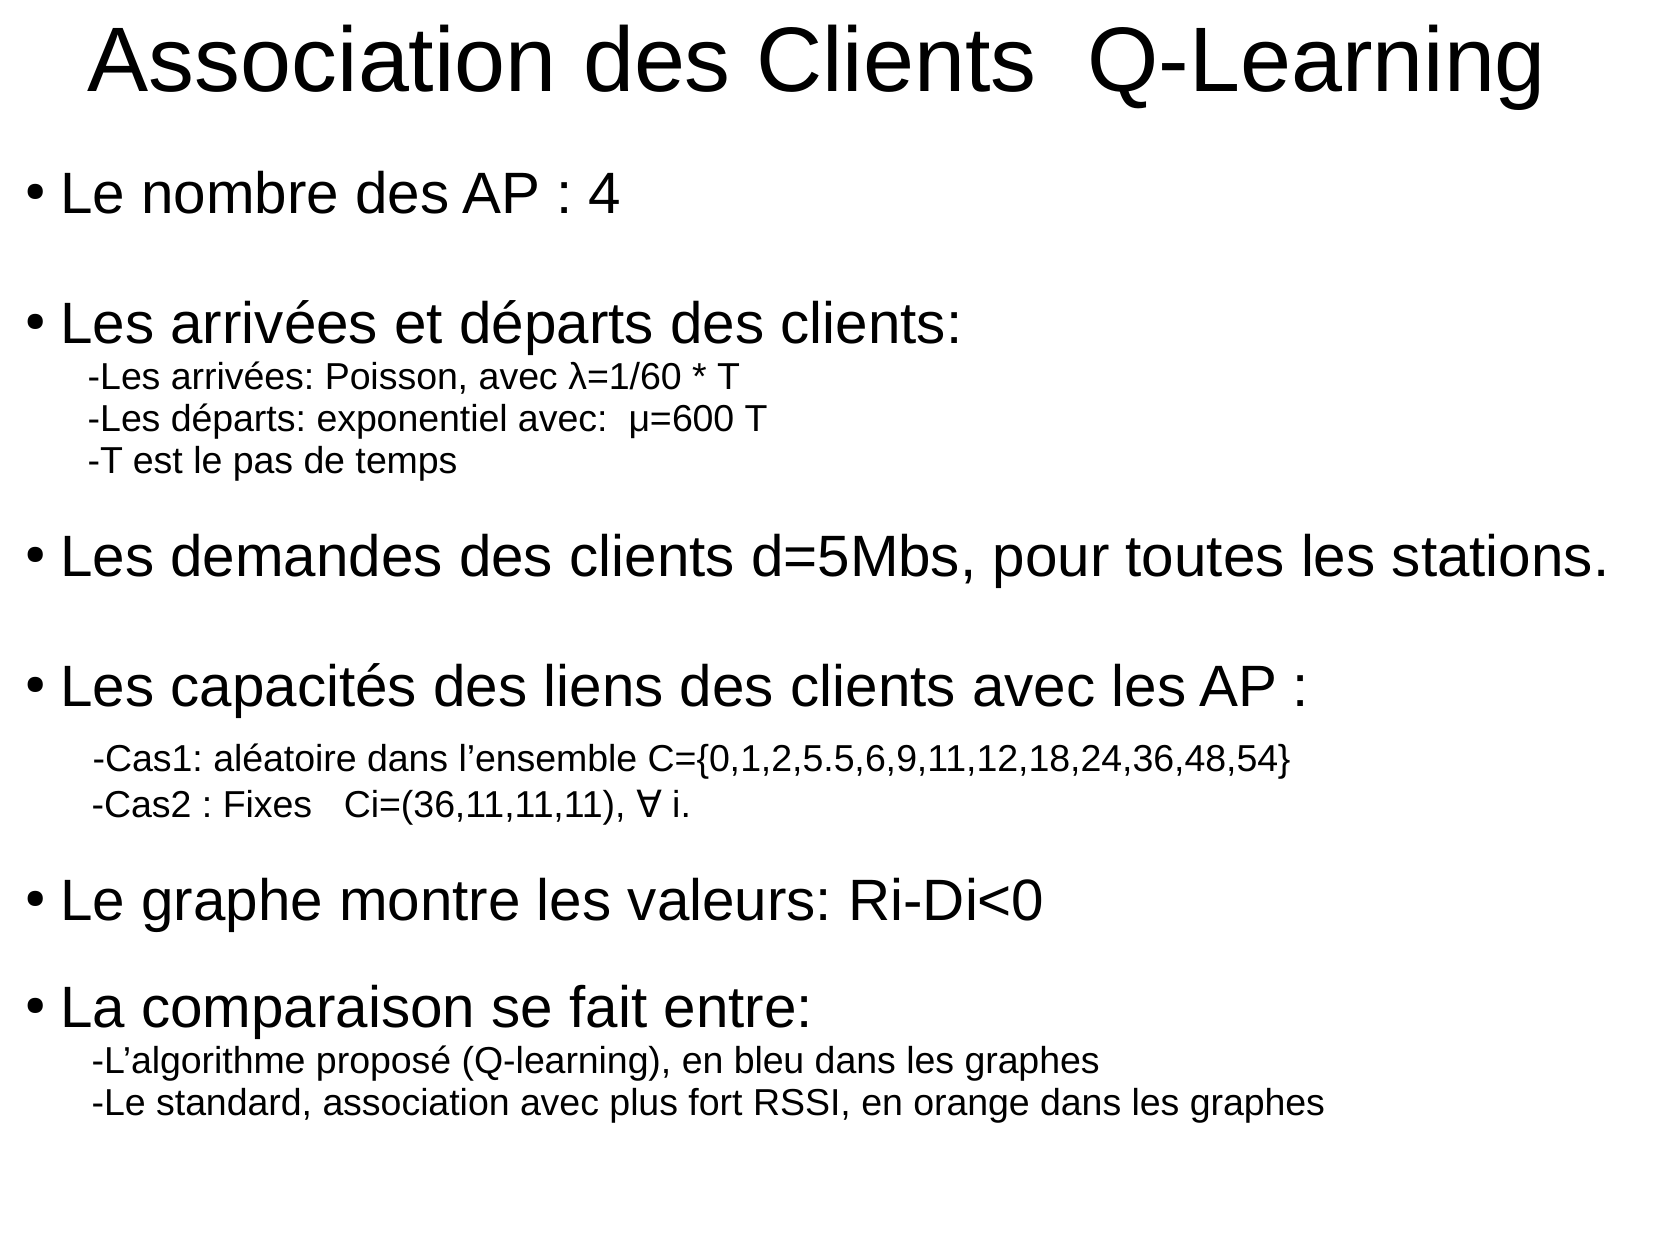

# Association des Clients Q-Learning
Le nombre des AP : 4
Les arrivées et départs des clients:
 -Les arrivées: Poisson, avec λ=1/60 * T
 -Les départs: exponentiel avec: μ=600 T
 -T est le pas de temps
Les demandes des clients d=5Mbs, pour toutes les stations.
Les capacités des liens des clients avec les AP :
 -Cas1: aléatoire dans l’ensemble C={0,1,2,5.5,6,9,11,12,18,24,36,48,54}
 -Cas2 : Fixes Ci=(36,11,11,11), ∀ i.
Le graphe montre les valeurs: Ri-Di<0
La comparaison se fait entre:
 -L’algorithme proposé (Q-learning), en bleu dans les graphes
 -Le standard, association avec plus fort RSSI, en orange dans les graphes